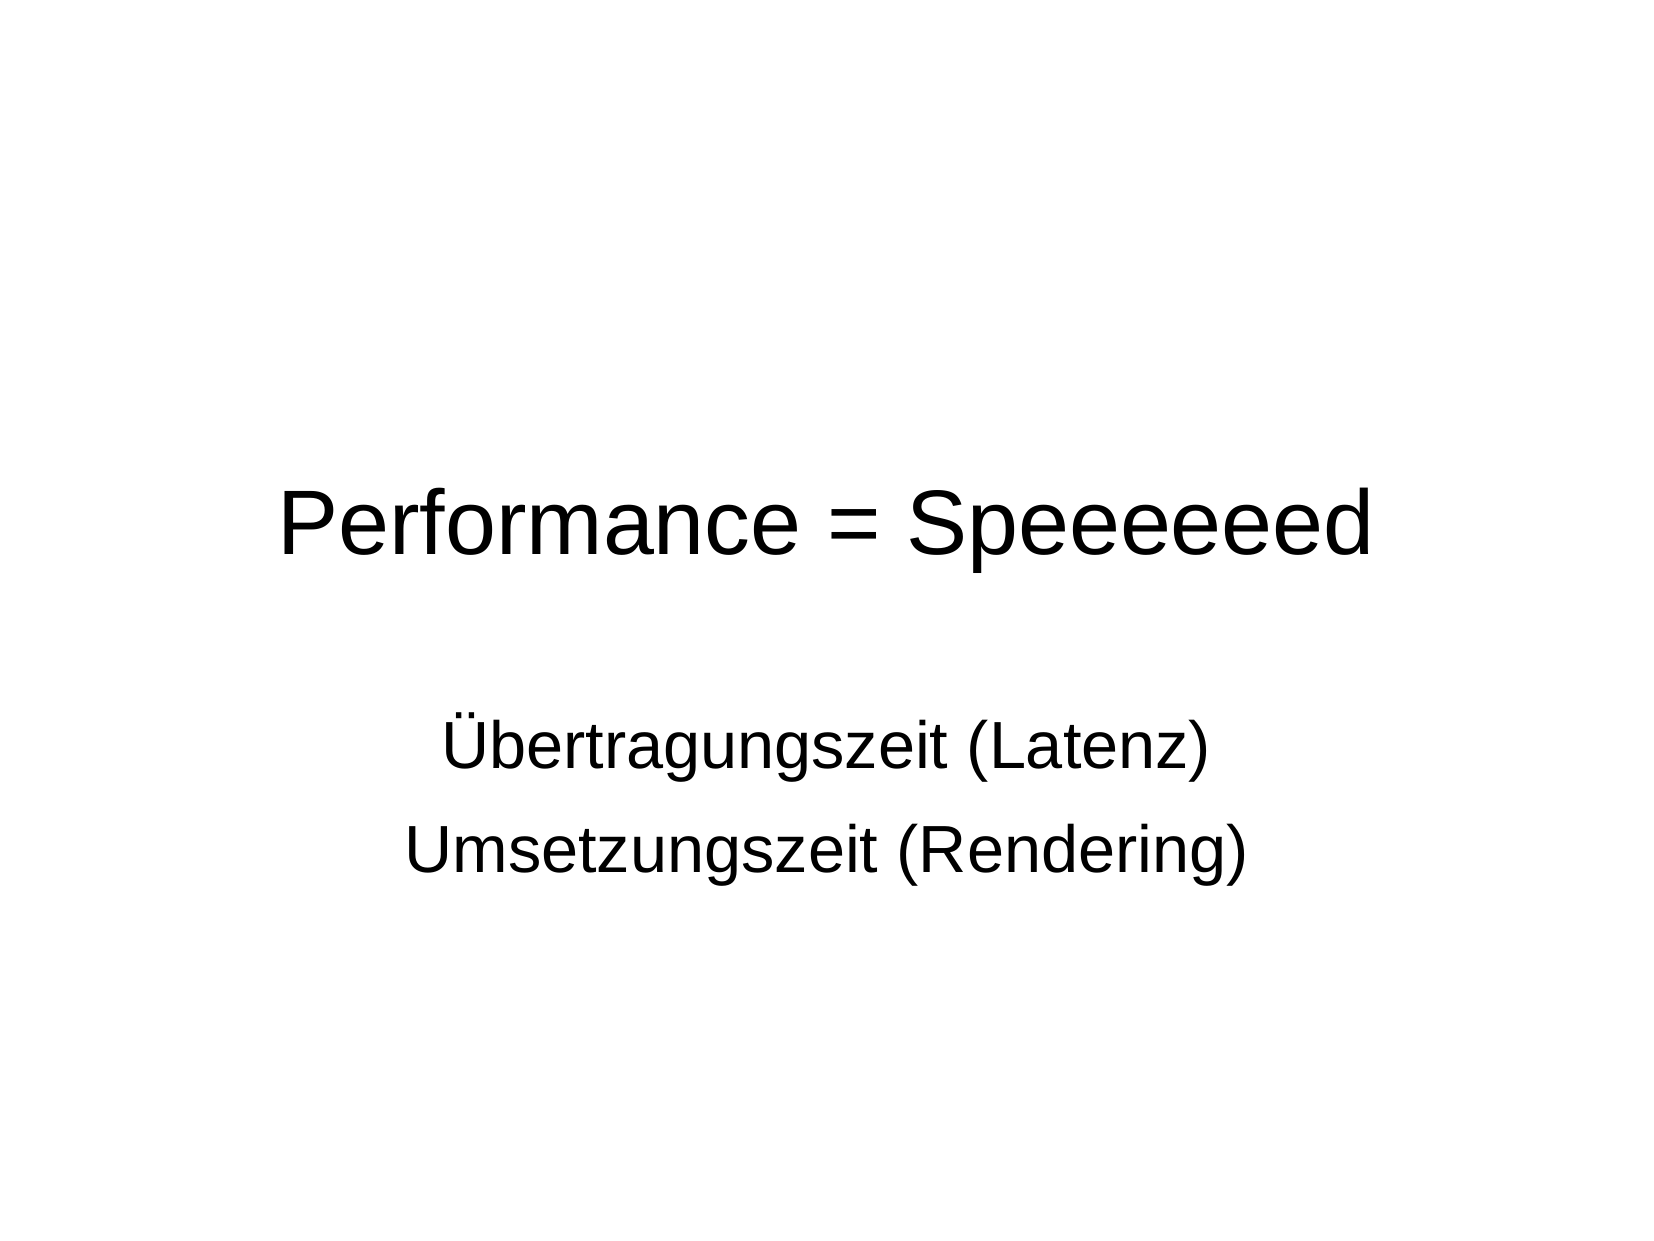

# Performance = Speeeeeed
Übertragungszeit (Latenz)
Umsetzungszeit (Rendering)